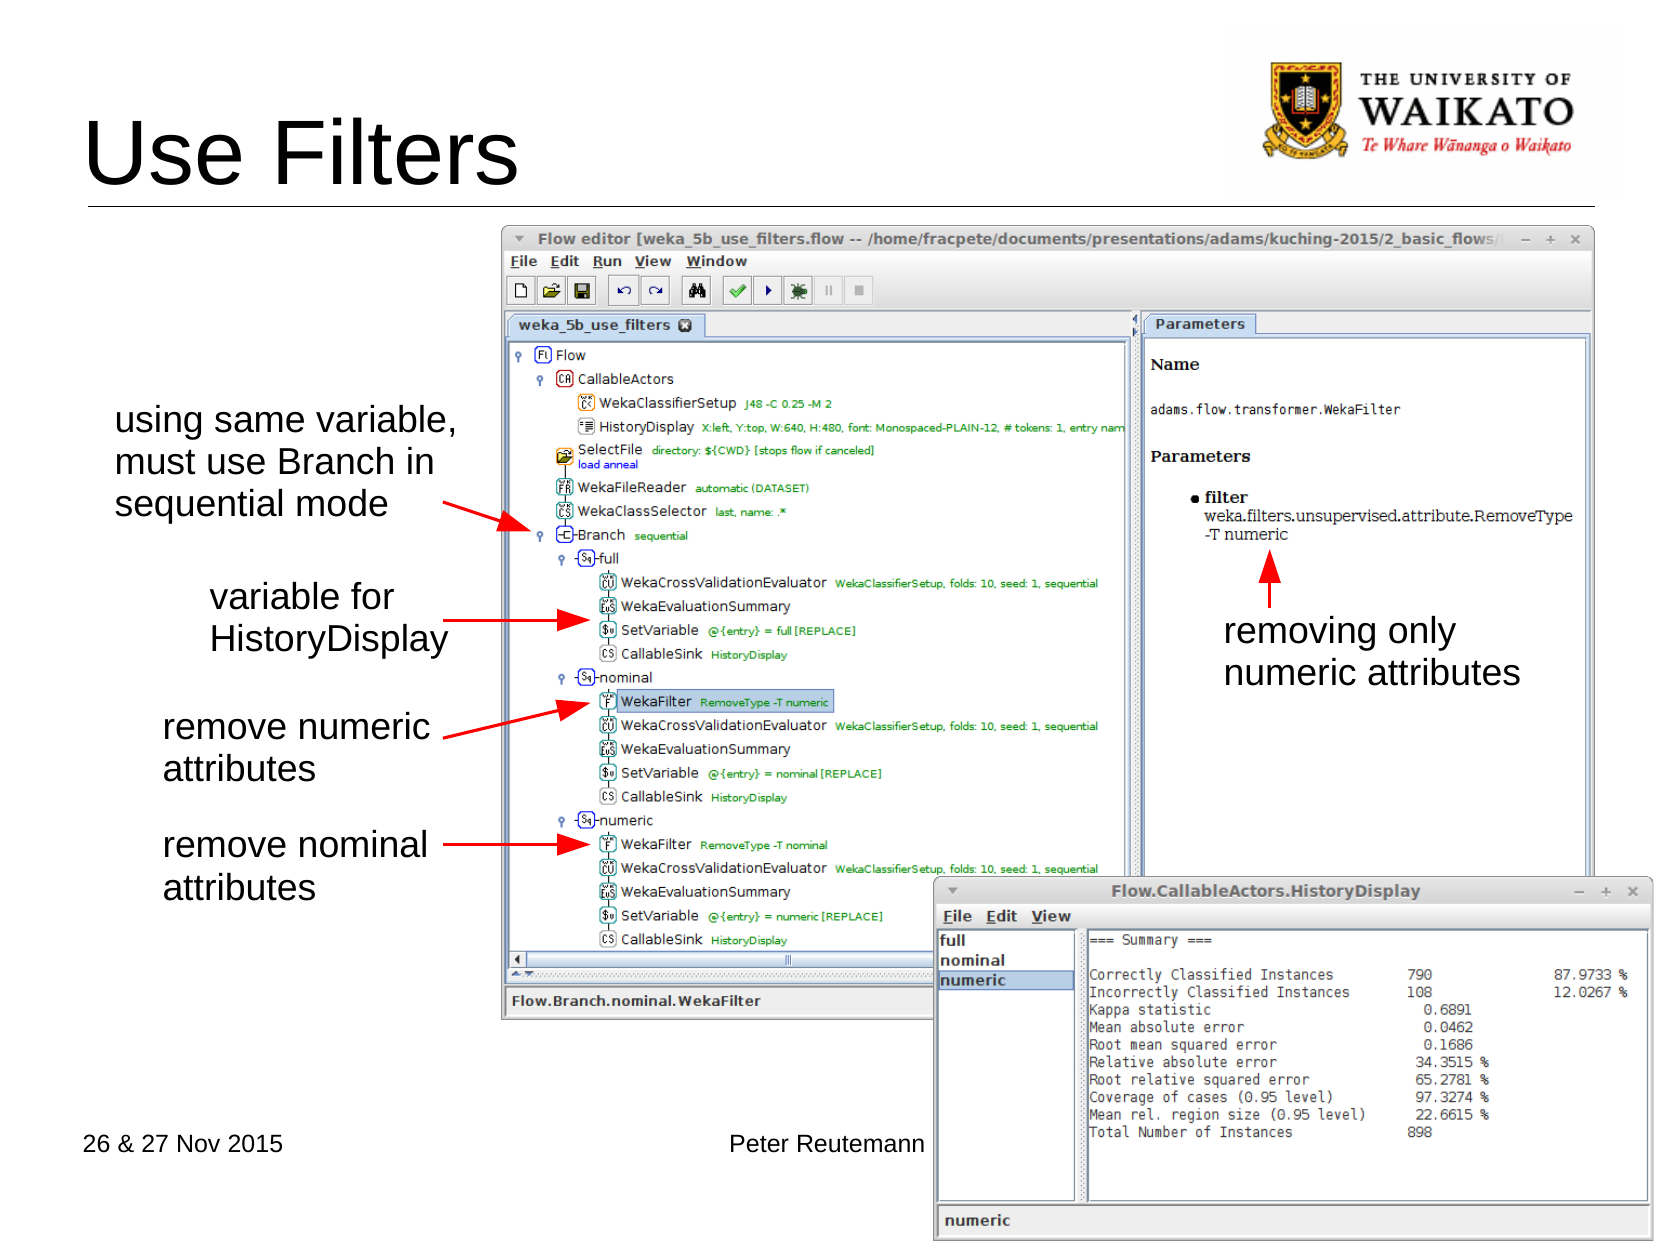

# Use Filters
using same variable,
must use Branch in
sequential mode
variable for
HistoryDisplay
removing only
numeric attributes
remove numeric
attributes
remove nominal
attributes
26 & 27 Nov 2015
Peter Reutemann
15